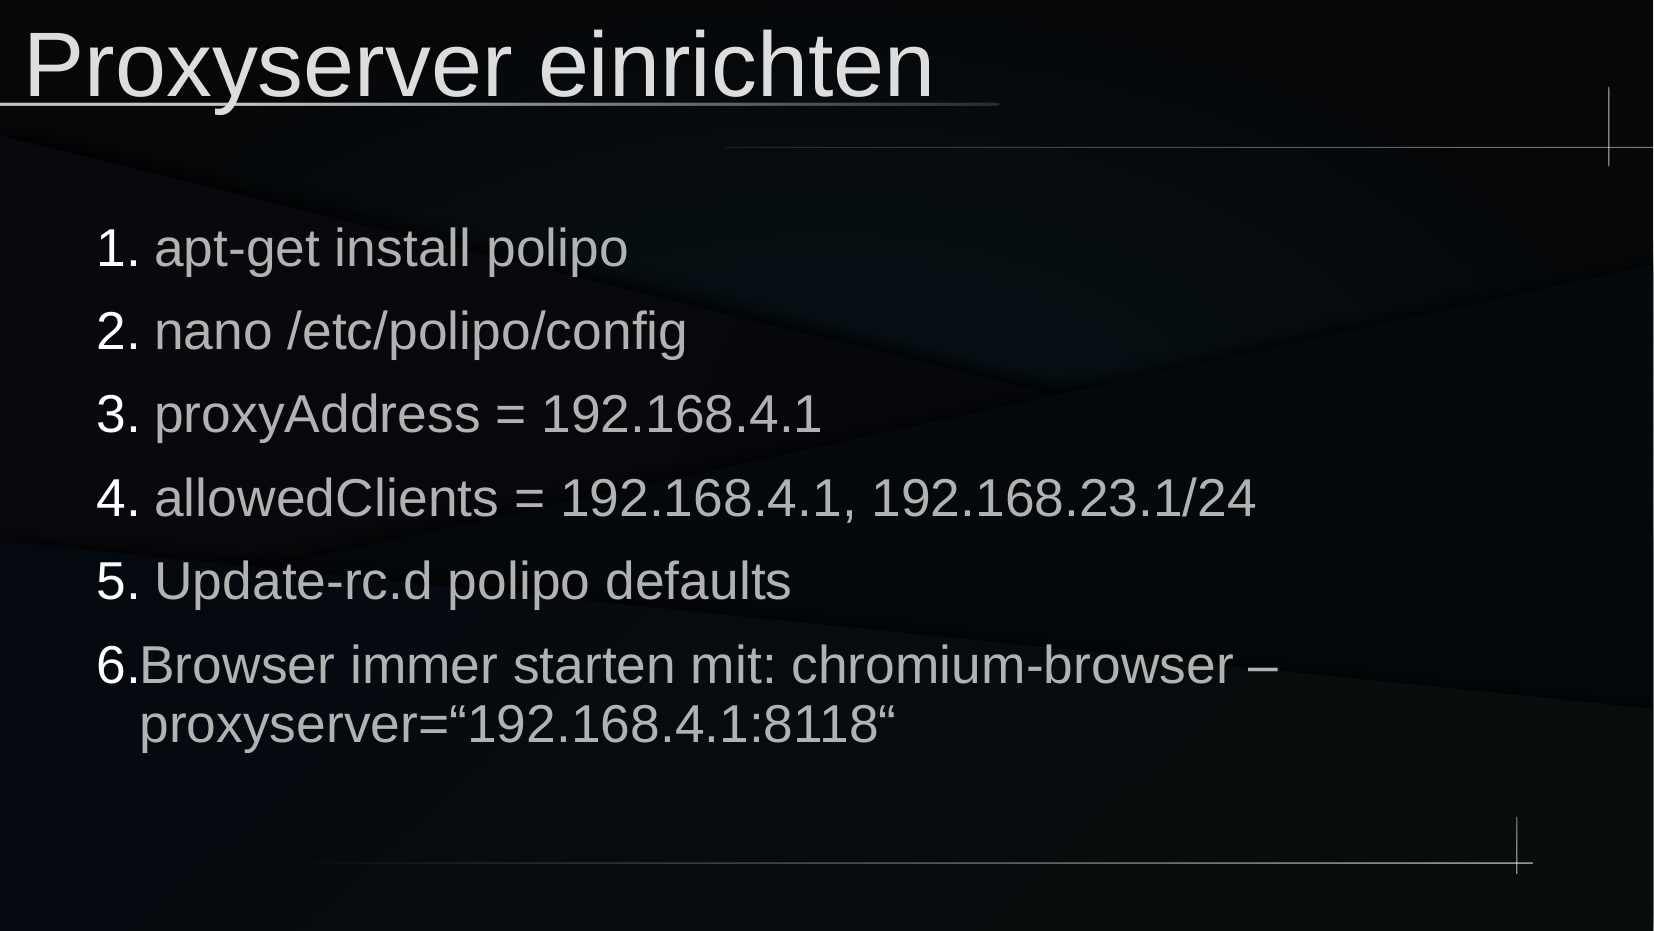

# Proxyserver einrichten
 apt-get install polipo
 nano /etc/polipo/config
 proxyAddress = 192.168.4.1
 allowedClients = 192.168.4.1, 192.168.23.1/24
 Update-rc.d polipo defaults
Browser immer starten mit: chromium-browser –proxyserver=“192.168.4.1:8118“